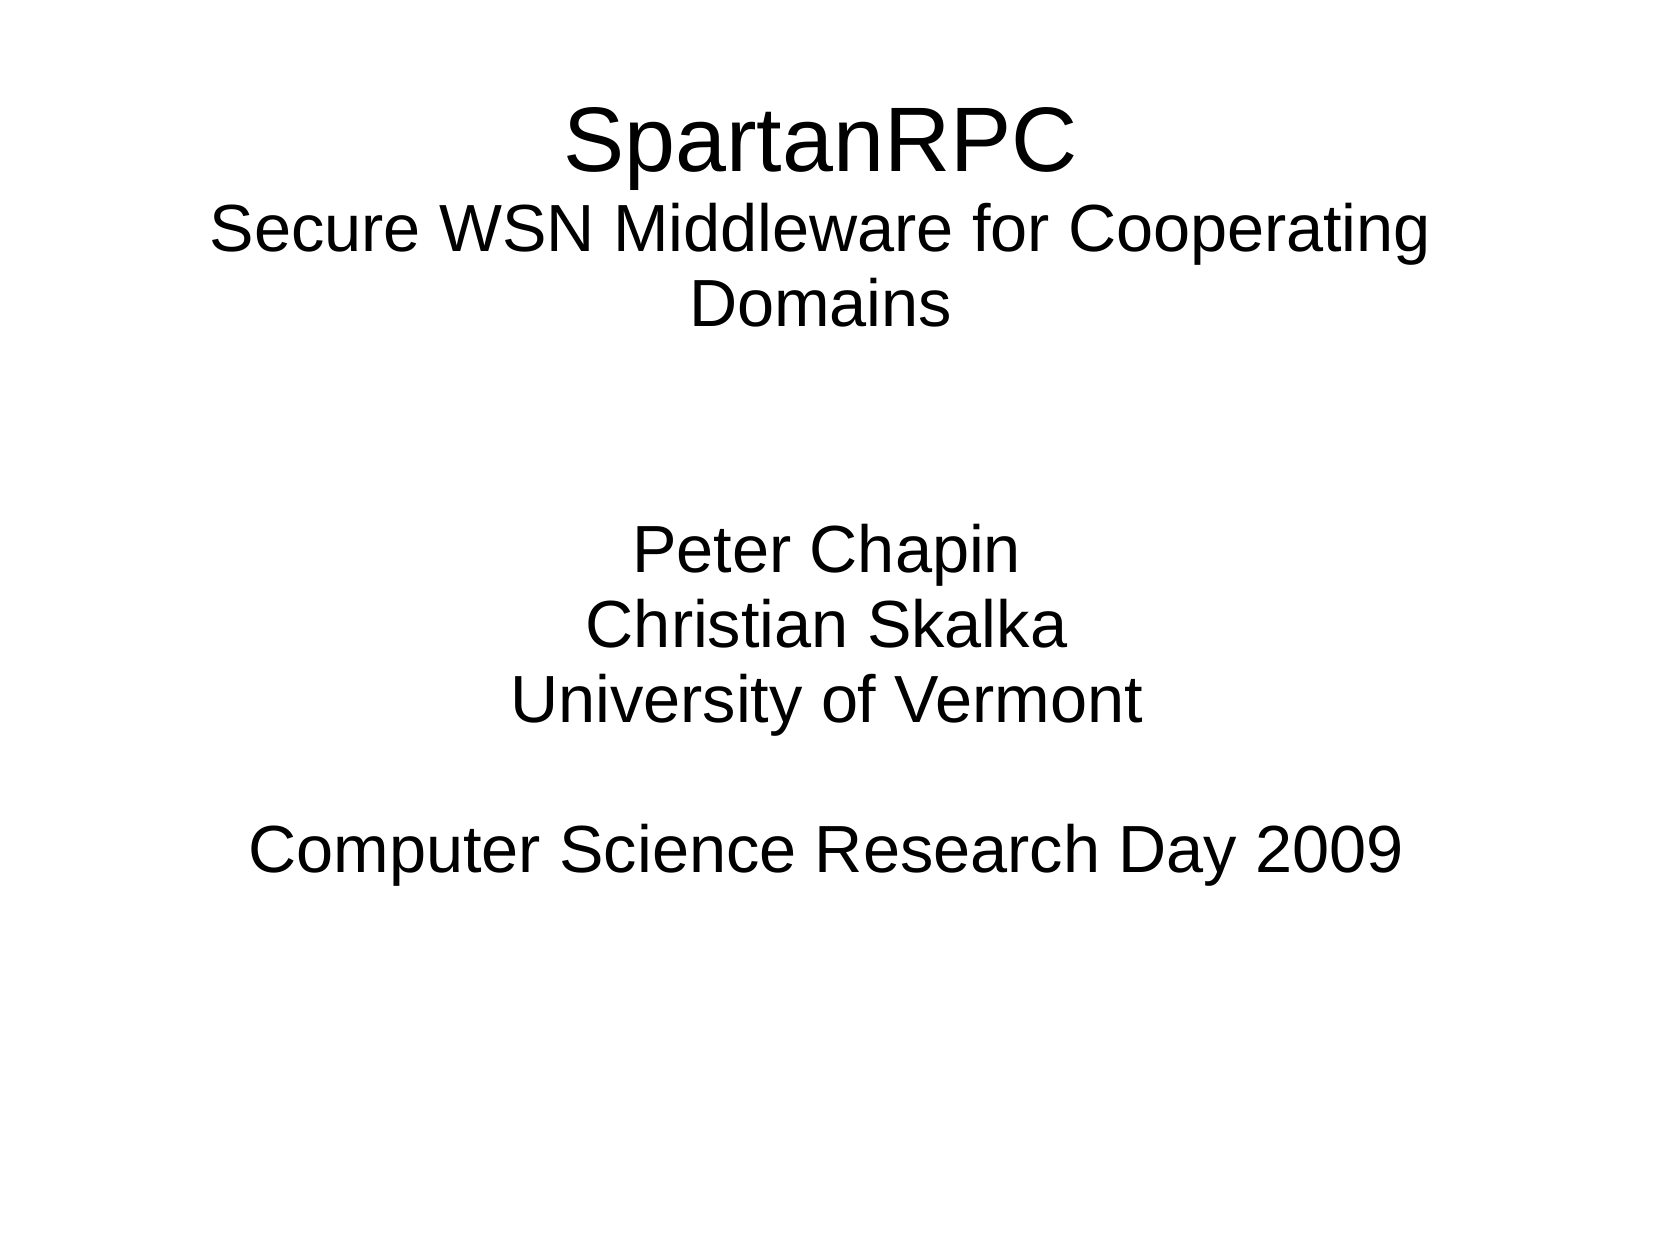

# SpartanRPC Secure WSN Middleware for Cooperating Domains
Peter Chapin
Christian Skalka
University of Vermont
Computer Science Research Day 2009